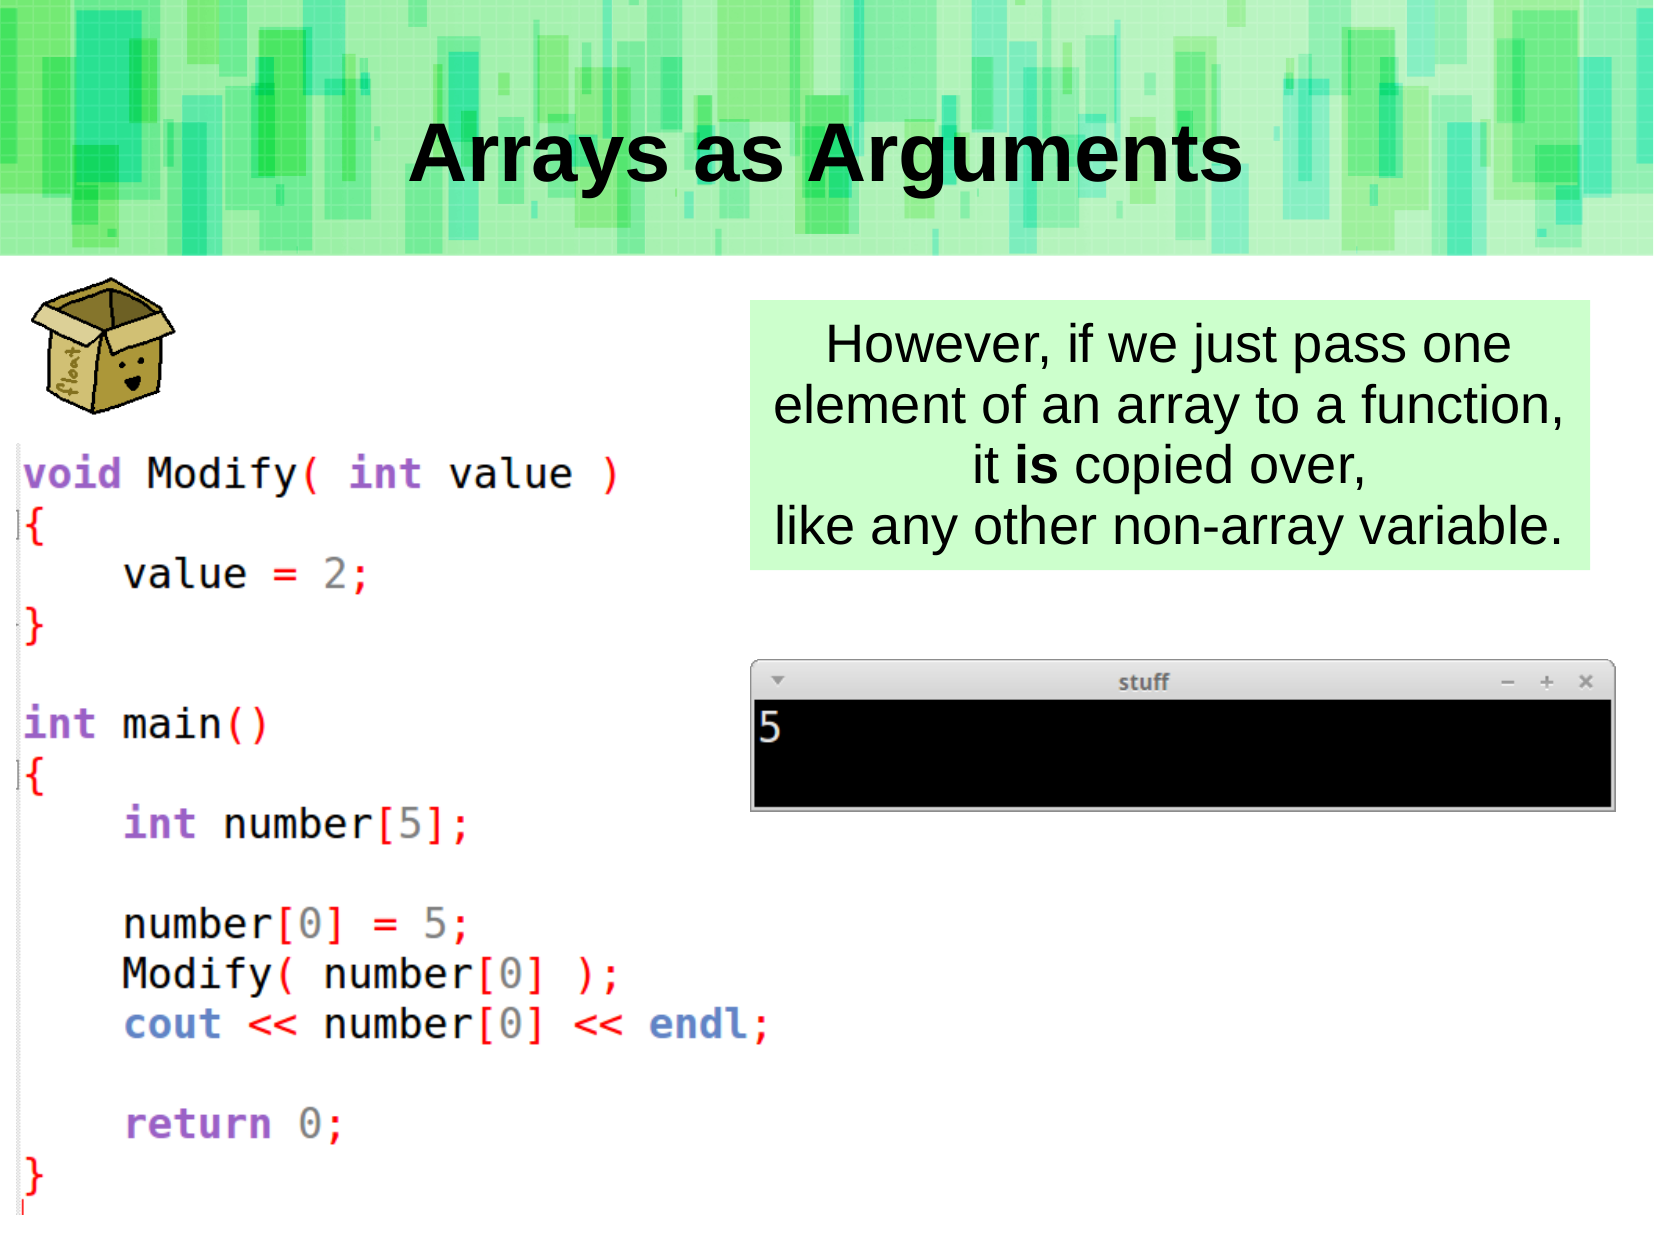

# Arrays as Arguments
However, if we just pass one element of an array to a function, it is copied over,
like any other non-array variable.